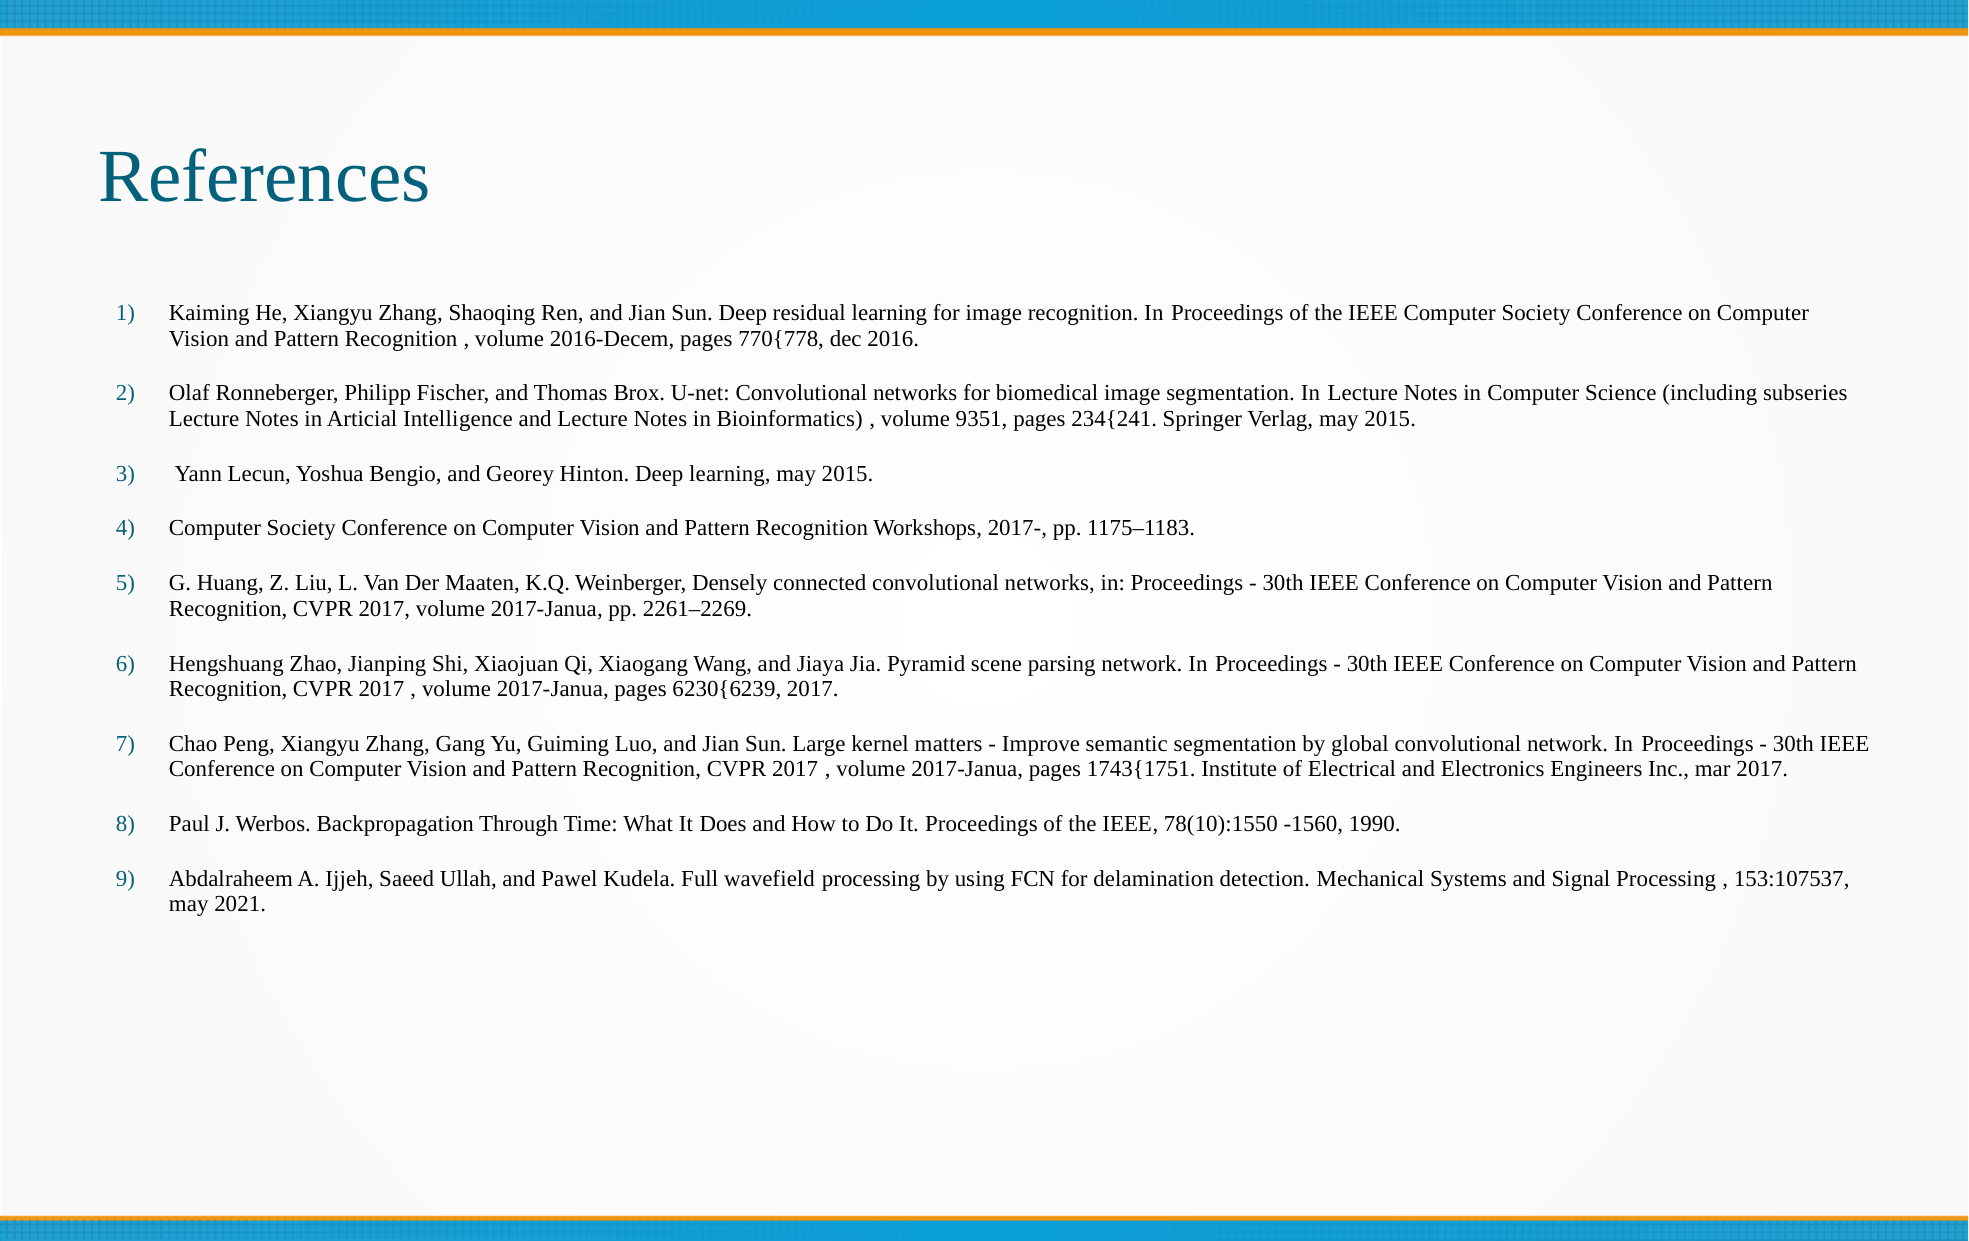

# References
Kaiming He, Xiangyu Zhang, Shaoqing Ren, and Jian Sun. Deep residual learning for image recognition. In Proceedings of the IEEE Computer Society Conference on Computer Vision and Pattern Recognition , volume 2016-Decem, pages 770{778, dec 2016.
Olaf Ronneberger, Philipp Fischer, and Thomas Brox. U-net: Convolutional networks for biomedical image segmentation. In Lecture Notes in Computer Science (including subseries Lecture Notes in Articial Intelligence and Lecture Notes in Bioinformatics) , volume 9351, pages 234{241. Springer Verlag, may 2015.
 Yann Lecun, Yoshua Bengio, and Georey Hinton. Deep learning, may 2015.
Computer Society Conference on Computer Vision and Pattern Recognition Workshops, 2017-, pp. 1175–1183.
G. Huang, Z. Liu, L. Van Der Maaten, K.Q. Weinberger, Densely connected convolutional networks, in: Proceedings - 30th IEEE Conference on Computer Vision and Pattern Recognition, CVPR 2017, volume 2017-Janua, pp. 2261–2269.
Hengshuang Zhao, Jianping Shi, Xiaojuan Qi, Xiaogang Wang, and Jiaya Jia. Pyramid scene parsing network. In Proceedings - 30th IEEE Conference on Computer Vision and Pattern Recognition, CVPR 2017 , volume 2017-Janua, pages 6230{6239, 2017.
Chao Peng, Xiangyu Zhang, Gang Yu, Guiming Luo, and Jian Sun. Large kernel matters - Improve semantic segmentation by global convolutional network. In Proceedings - 30th IEEE Conference on Computer Vision and Pattern Recognition, CVPR 2017 , volume 2017-Janua, pages 1743{1751. Institute of Electrical and Electronics Engineers Inc., mar 2017.
Paul J. Werbos. Backpropagation Through Time: What It Does and How to Do It. Proceedings of the IEEE, 78(10):1550 -1560, 1990.
Abdalraheem A. Ijjeh, Saeed Ullah, and Pawel Kudela. Full wavefield processing by using FCN for delamination detection. Mechanical Systems and Signal Processing , 153:107537, may 2021.